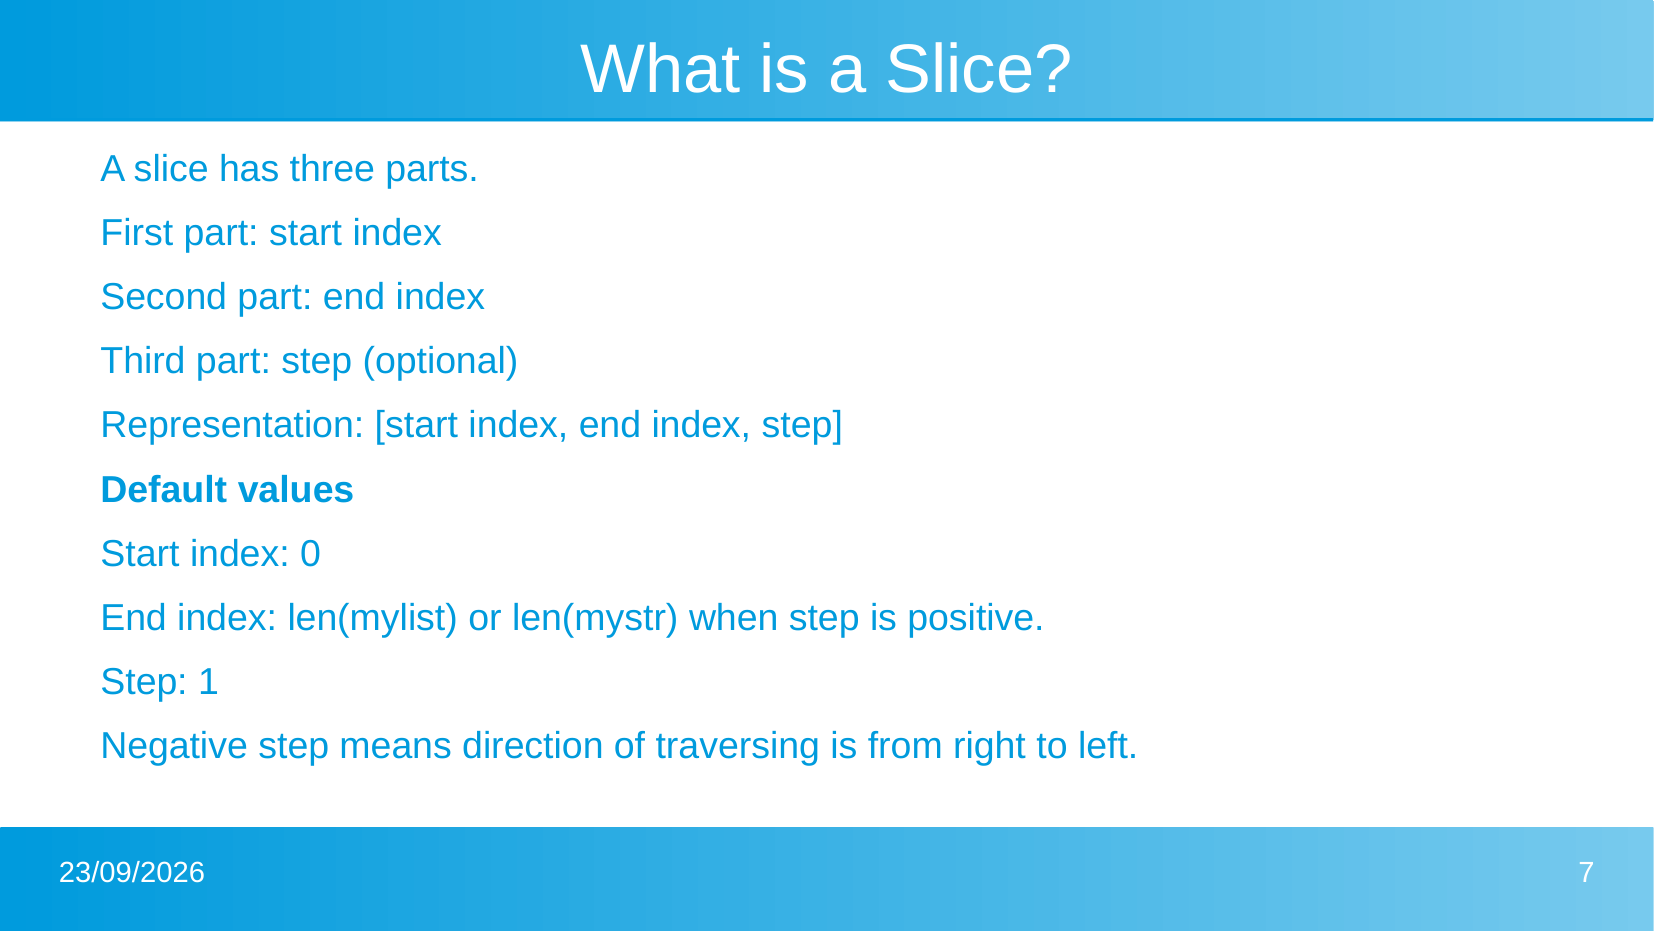

# What is a Slice?
A slice has three parts.
First part: start index
Second part: end index
Third part: step (optional)
Representation: [start index, end index, step]
Default values
Start index: 0
End index: len(mylist) or len(mystr) when step is positive.
Step: 1
Negative step means direction of traversing is from right to left.
7